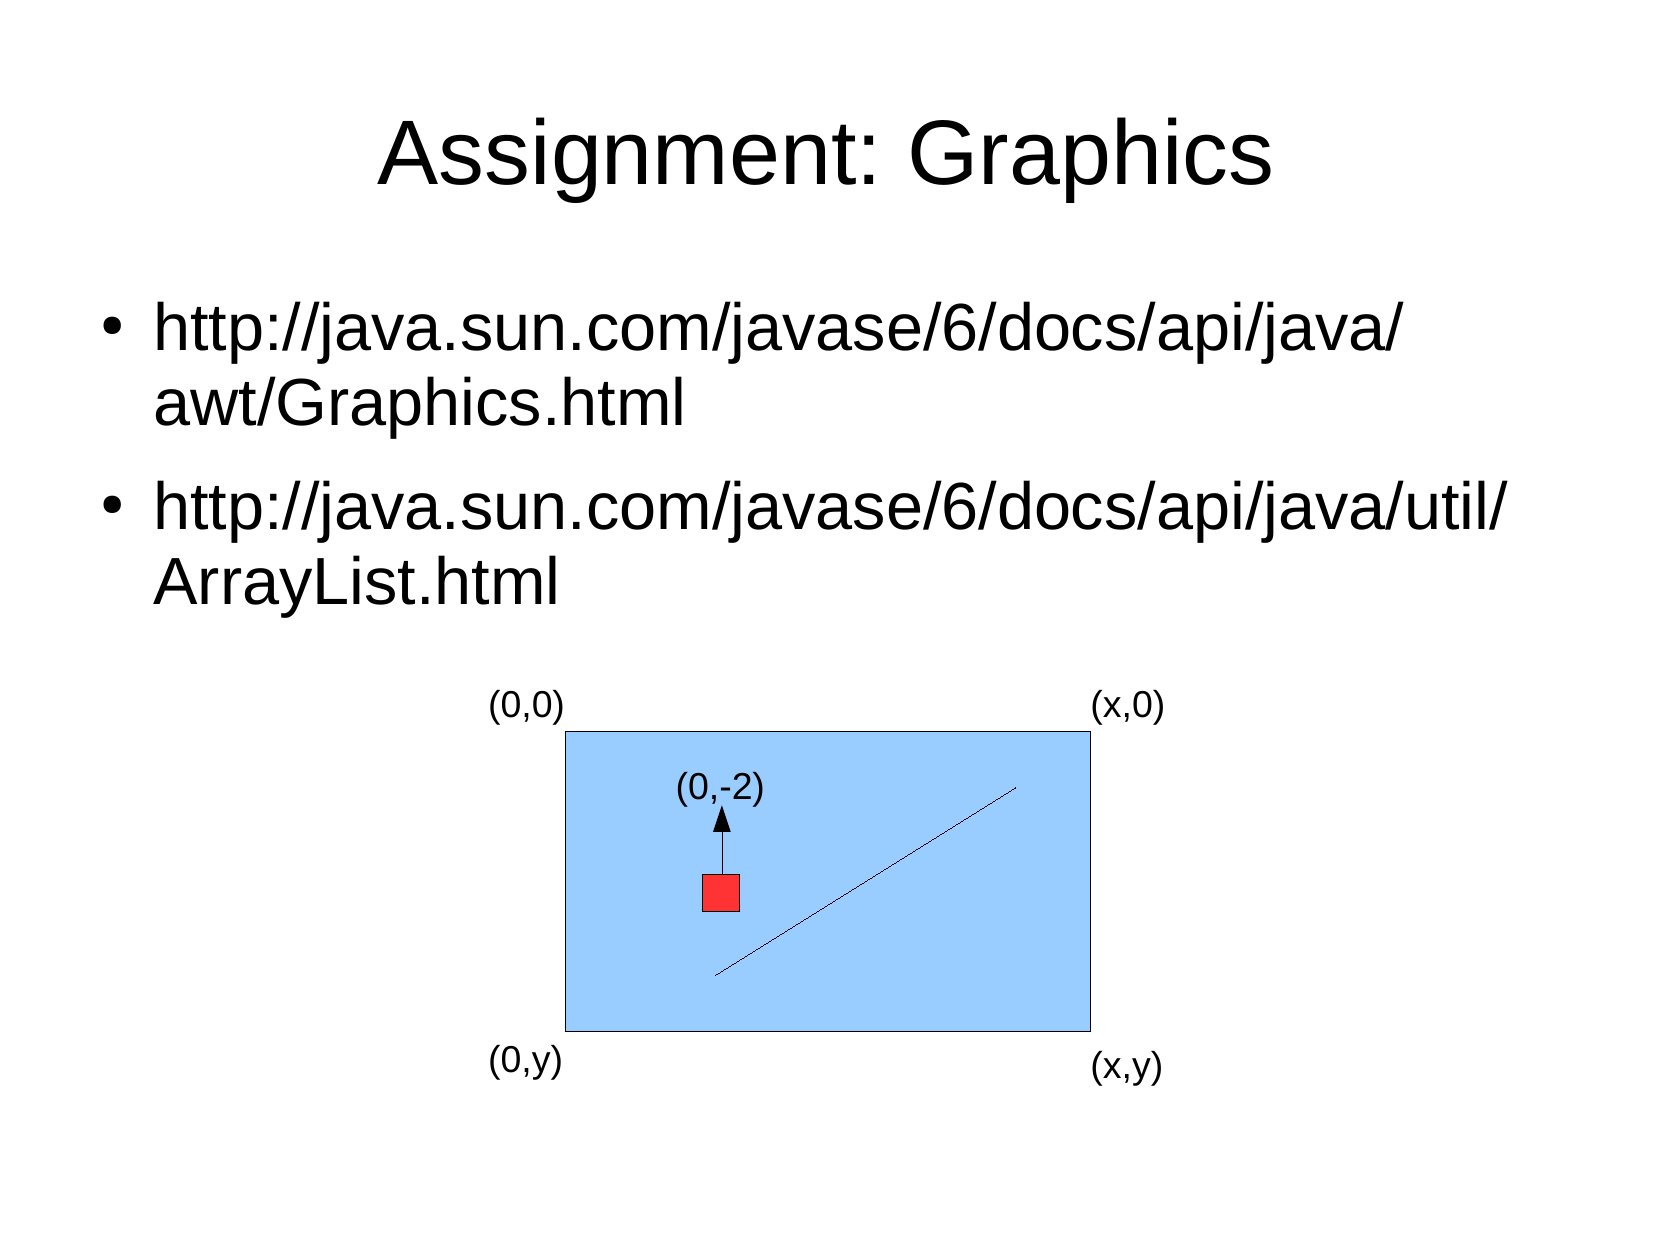

# Assignment: Graphics
http://java.sun.com/javase/6/docs/api/java/awt/Graphics.html
http://java.sun.com/javase/6/docs/api/java/util/ArrayList.html
(0,0)
(x,0)
(0,-2)
(0,y)
(x,y)